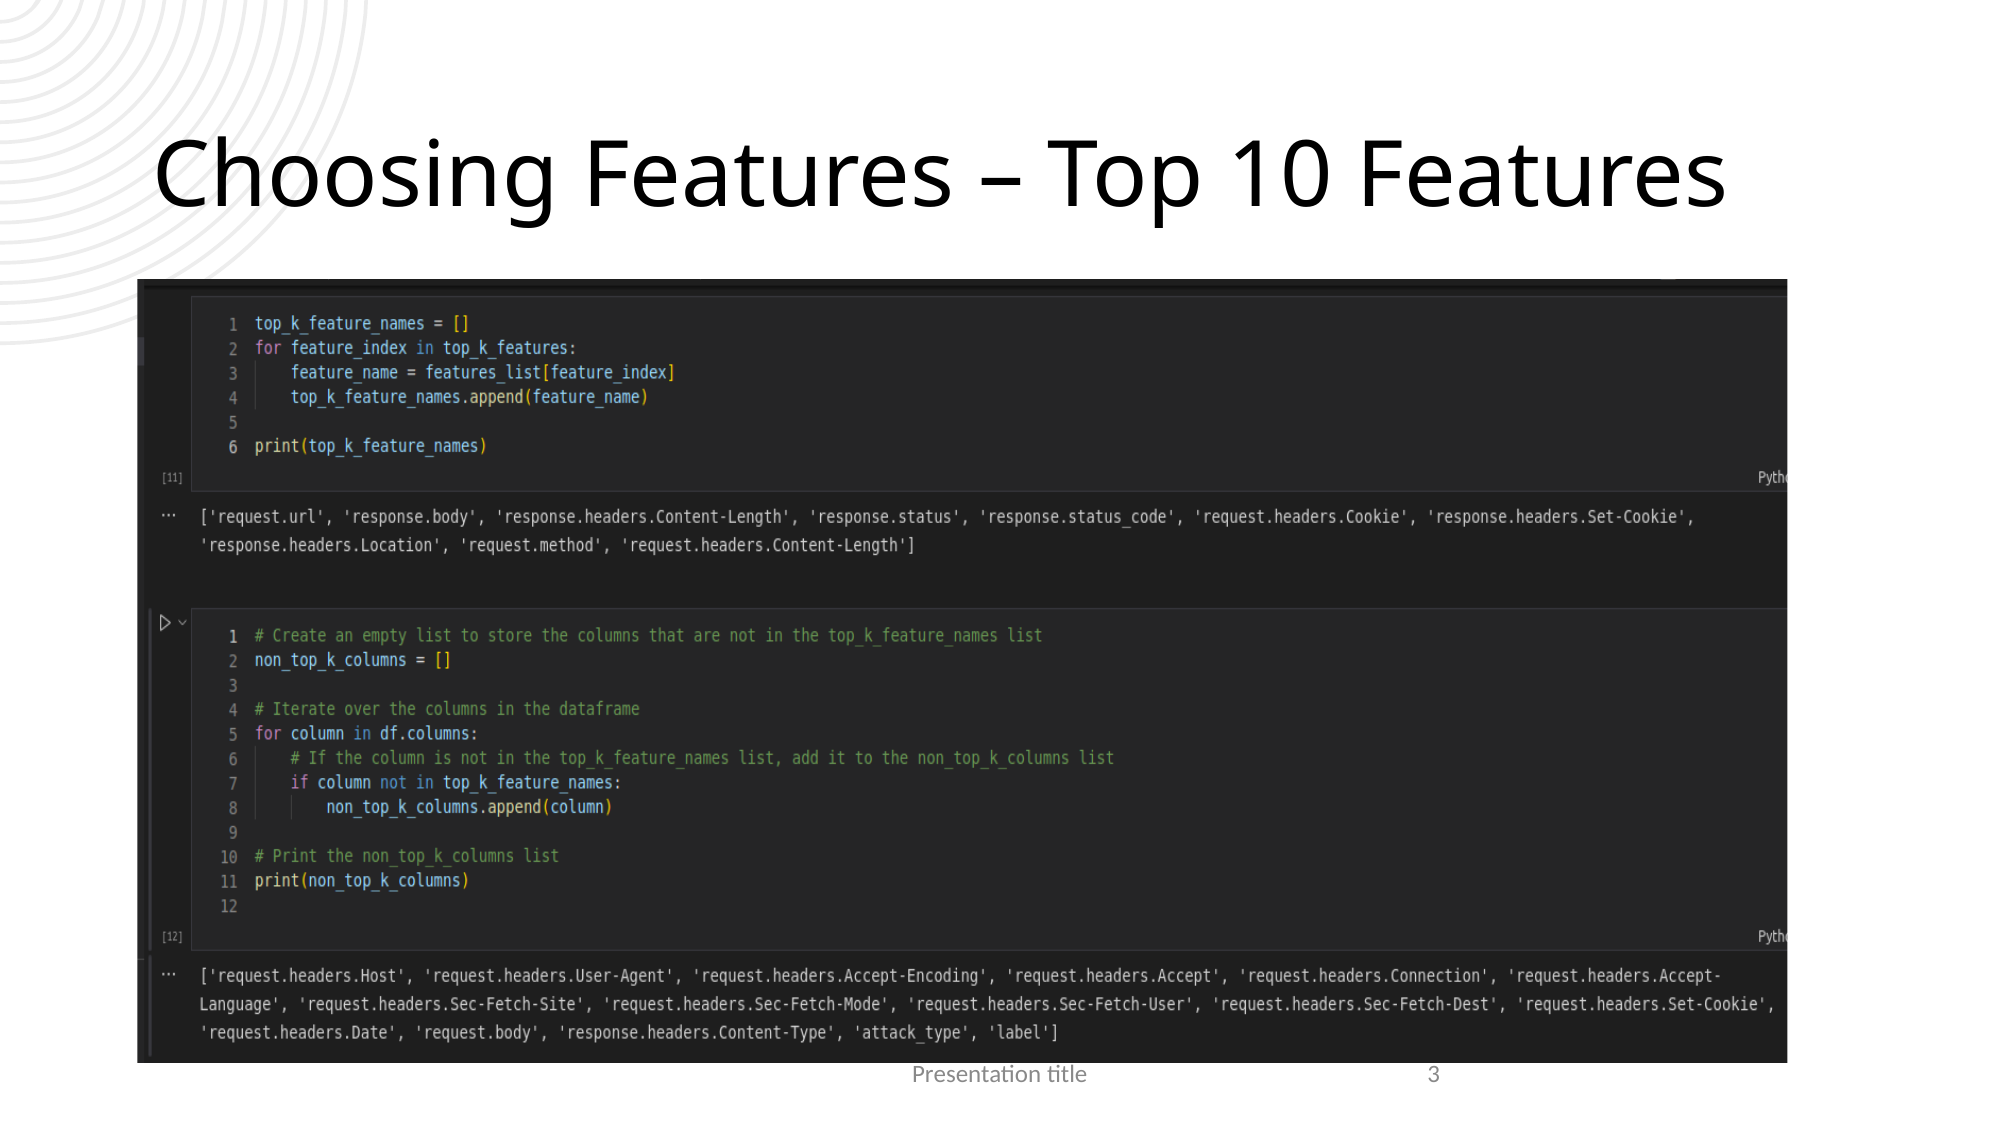

# Choosing Features – Top 10 Features
Presentation title